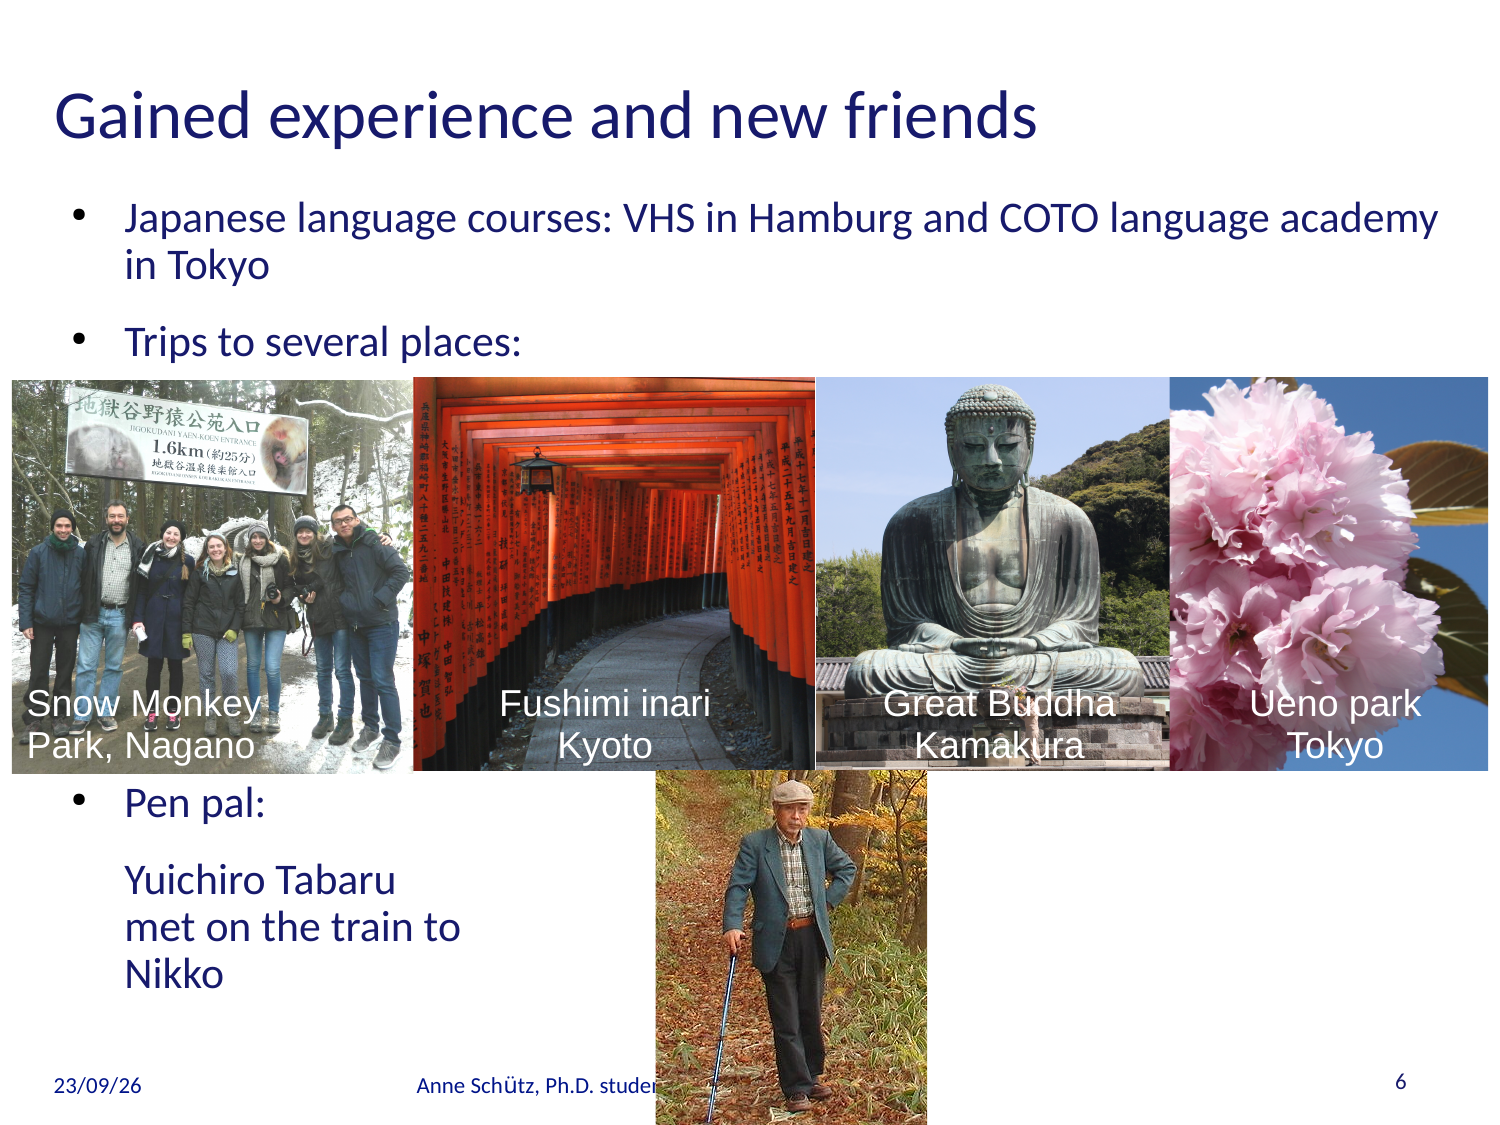

Gained experience and new friends
# Japanese language courses: VHS in Hamburg and COTO language academy in Tokyo
Trips to several places:
Pen pal:
Yuichiro Tabaru
met on the train to
Nikko
Snow Monkey
Park, Nagano
Fushimi inari
Kyoto
Great Buddha
Kamakura
Ueno park
Tokyo